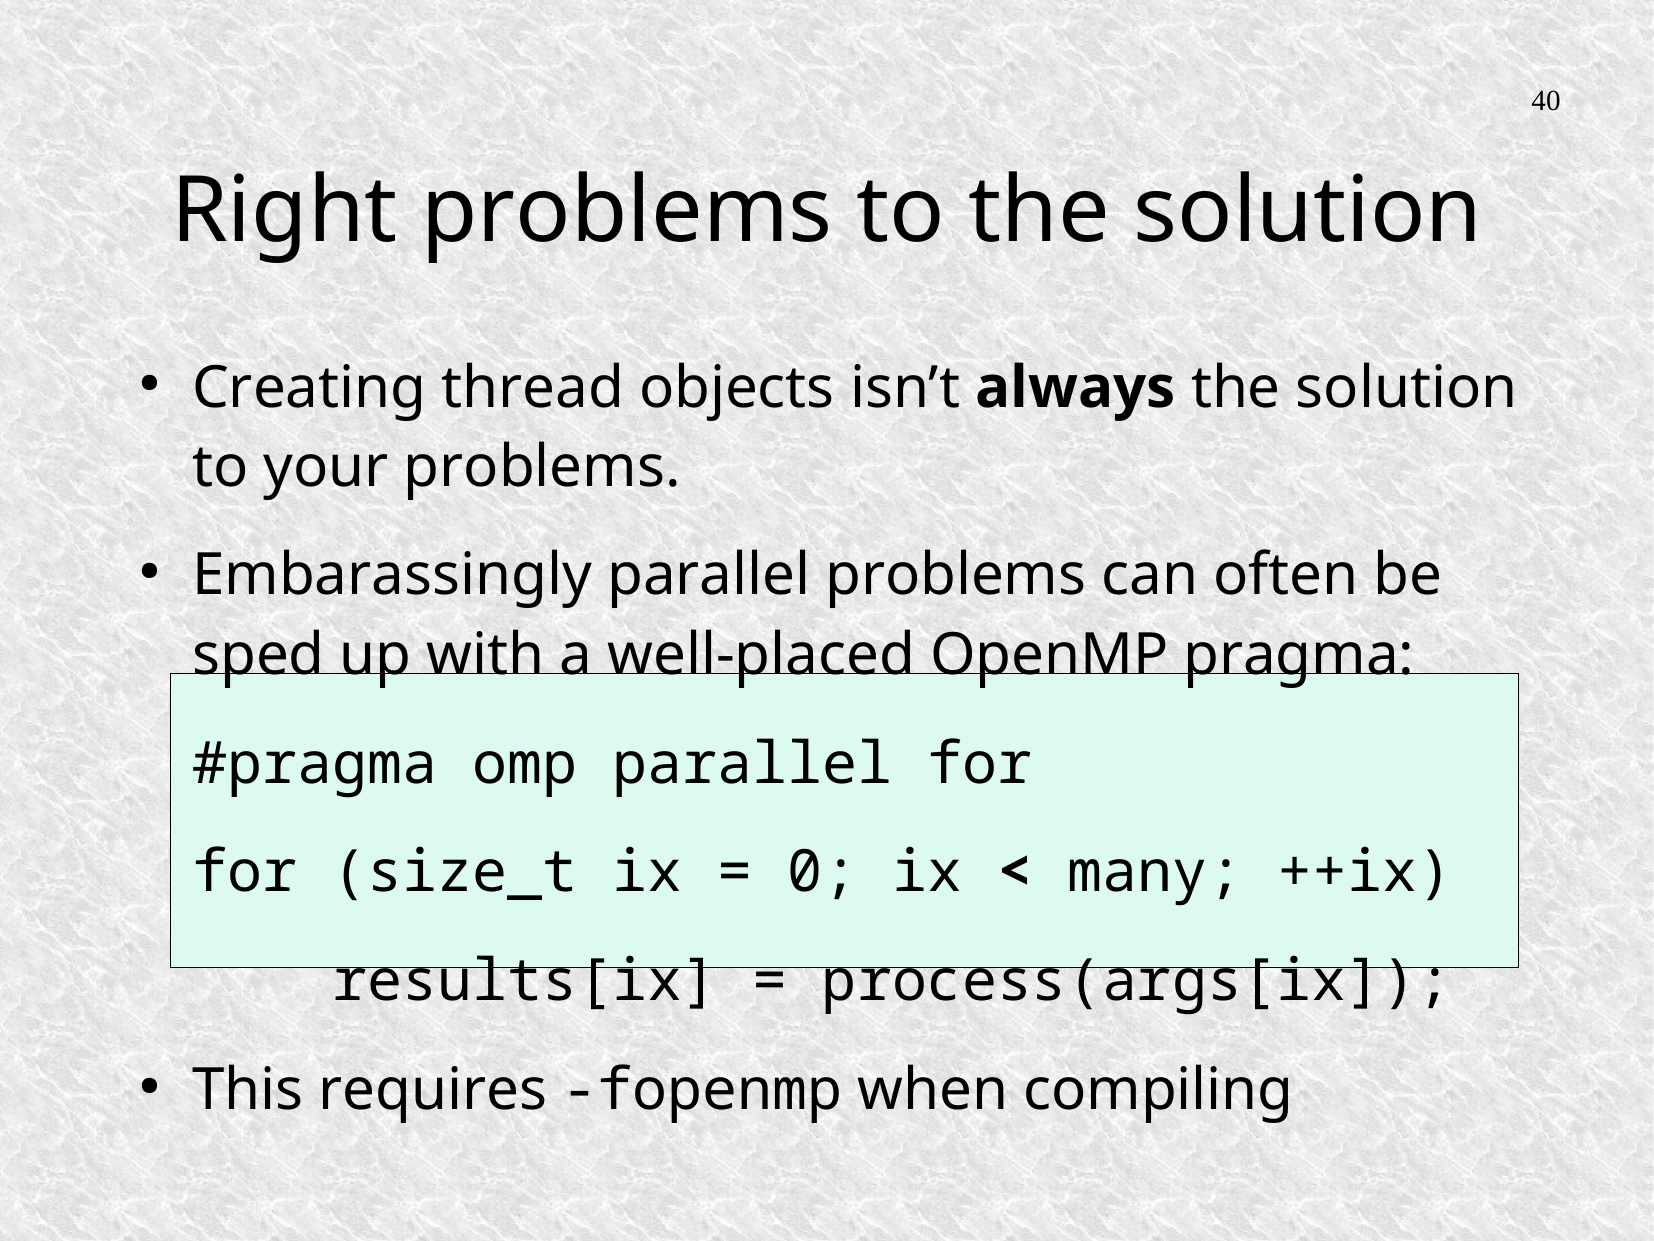

40
# Right problems to the solution
Creating thread objects isn’t always the solution to your problems.
Embarassingly parallel problems can often be sped up with a well-placed OpenMP pragma:
#pragma omp parallel for
for (size_t ix = 0; ix < many; ++ix)
 results[ix] = process(args[ix]);
This requires -fopenmp when compiling